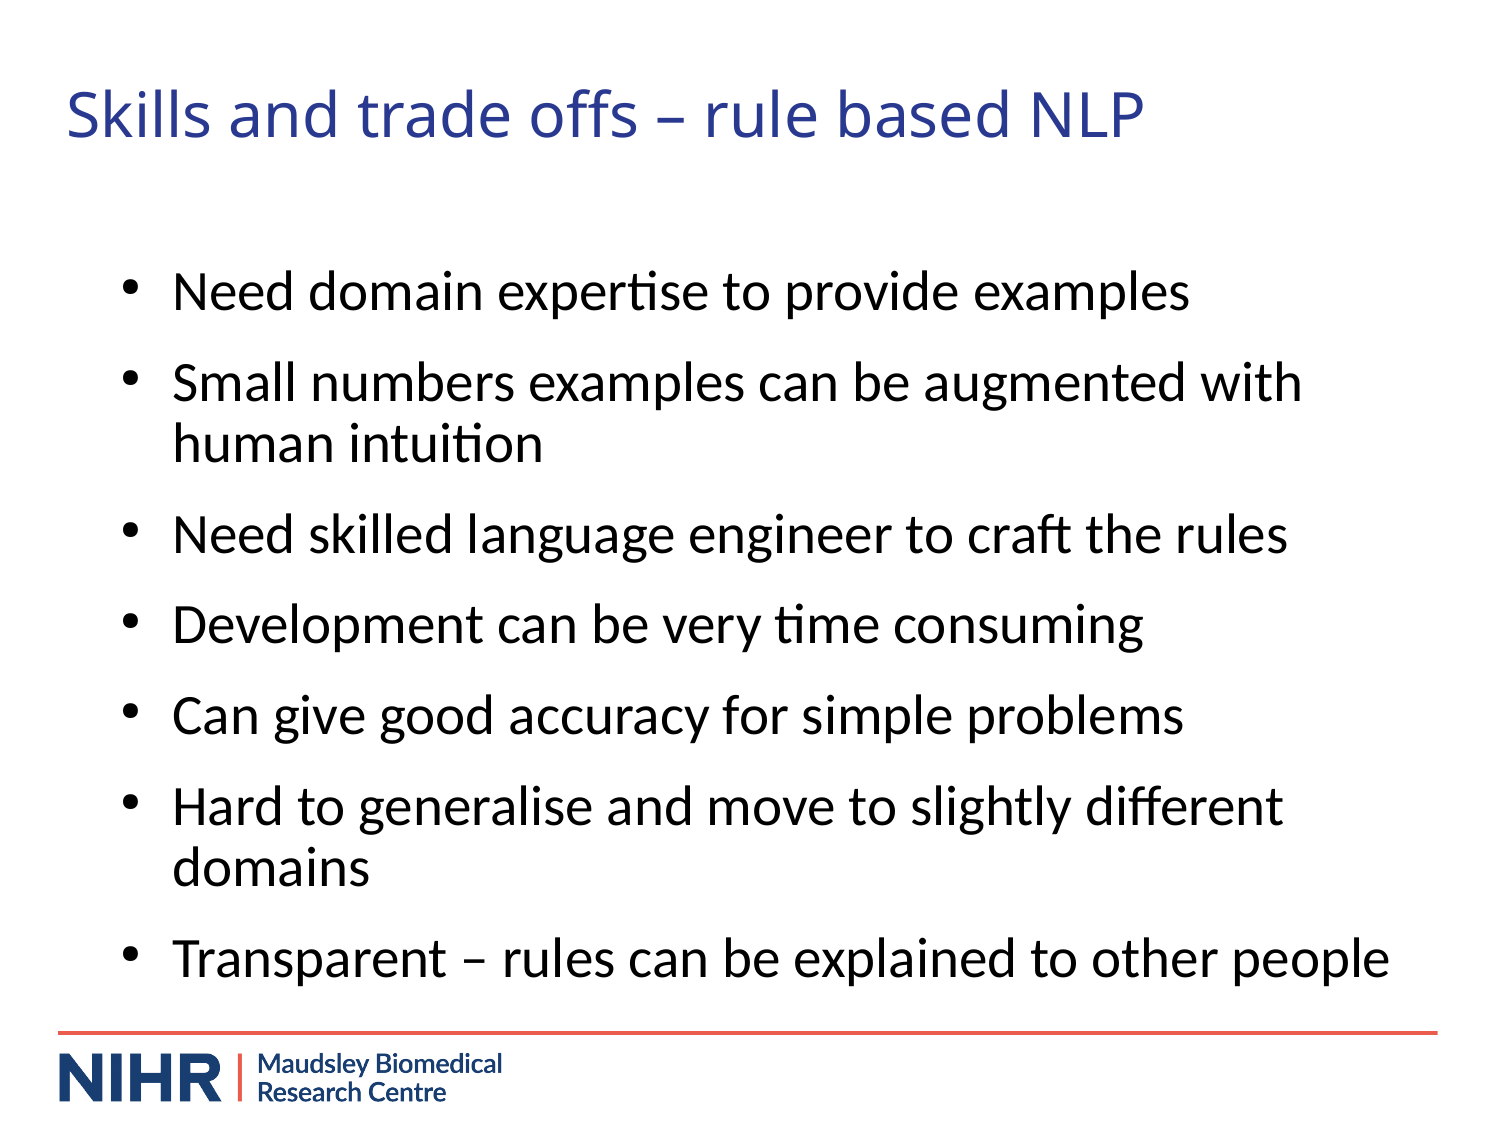

Skills and trade offs – rule based NLP
# Need domain expertise to provide examples
Small numbers examples can be augmented with human intuition
Need skilled language engineer to craft the rules
Development can be very time consuming
Can give good accuracy for simple problems
Hard to generalise and move to slightly different domains
Transparent – rules can be explained to other people